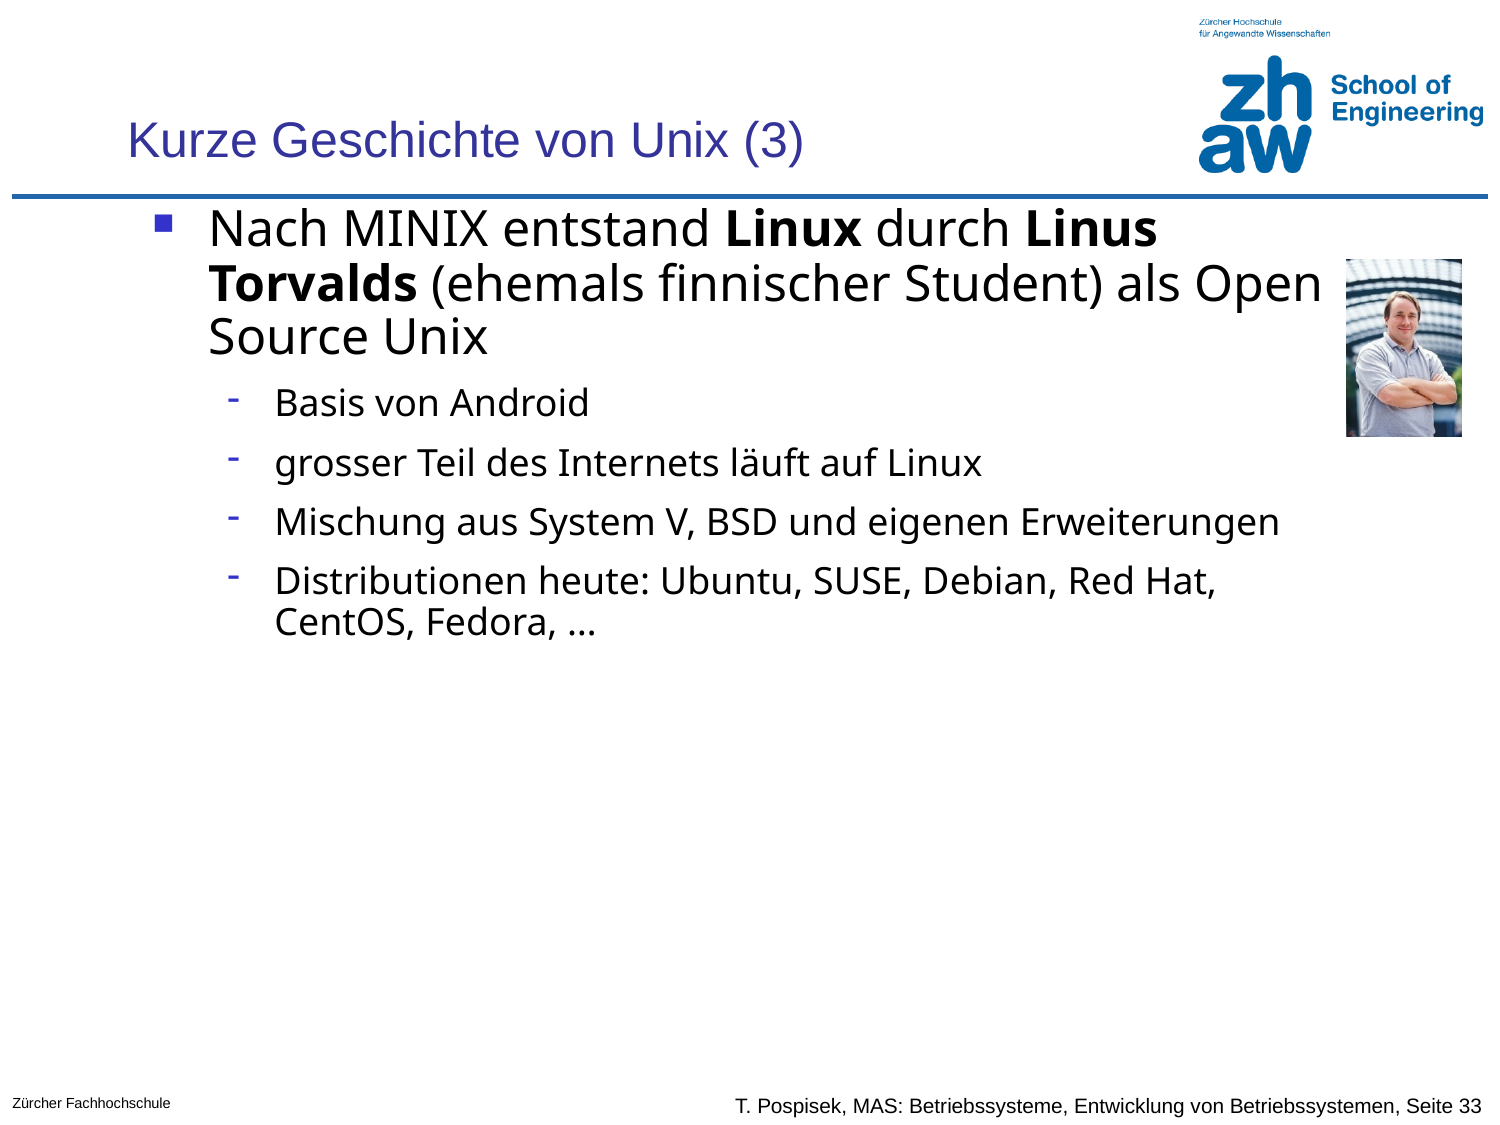

# Kurze Geschichte von Unix (3)
Nach MINIX entstand Linux durch Linus Torvalds (ehemals finnischer Student) als Open Source Unix
Basis von Android
grosser Teil des Internets läuft auf Linux
Mischung aus System V, BSD und eigenen Erweiterungen
Distributionen heute: Ubuntu, SUSE, Debian, Red Hat, CentOS, Fedora, …